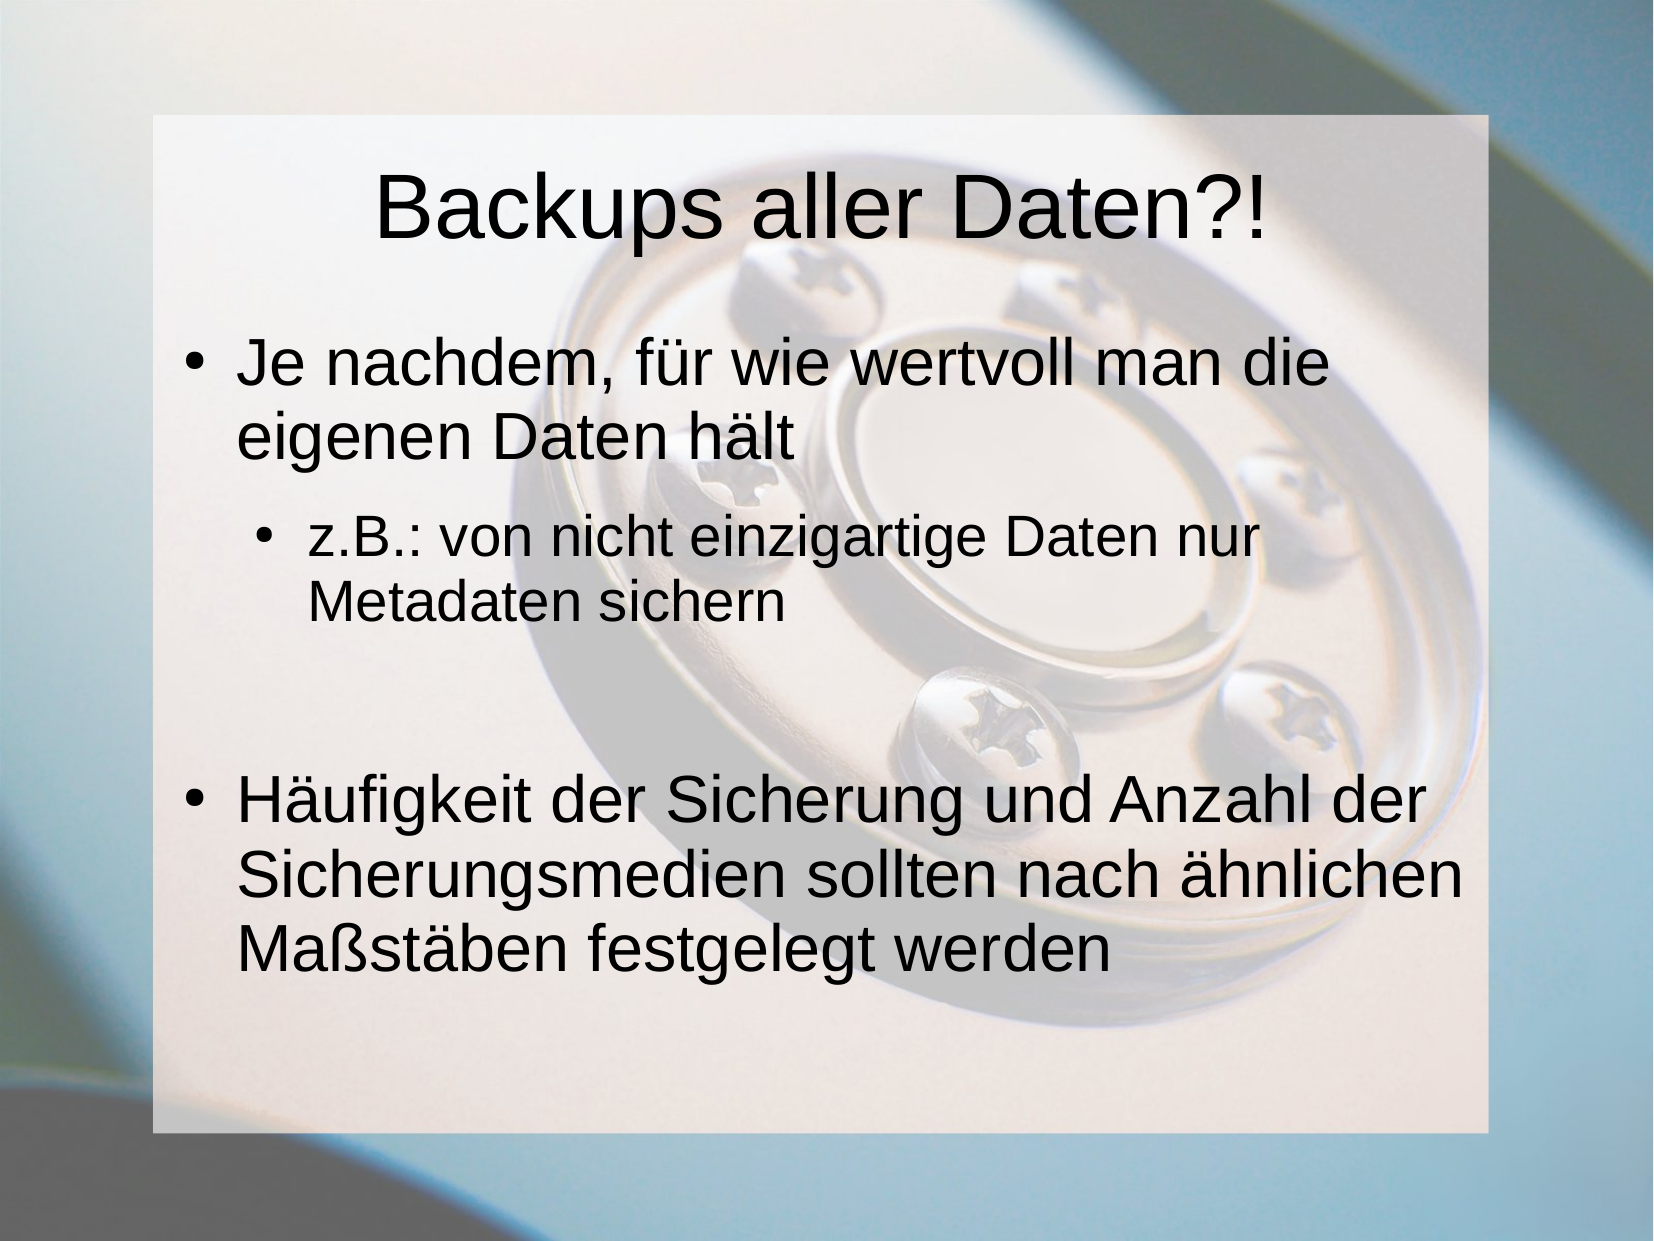

# Backups aller Daten?!
Je nachdem, für wie wertvoll man die eigenen Daten hält
z.B.: von nicht einzigartige Daten nur Metadaten sichern
Häufigkeit der Sicherung und Anzahl der Sicherungsmedien sollten nach ähnlichen Maßstäben festgelegt werden